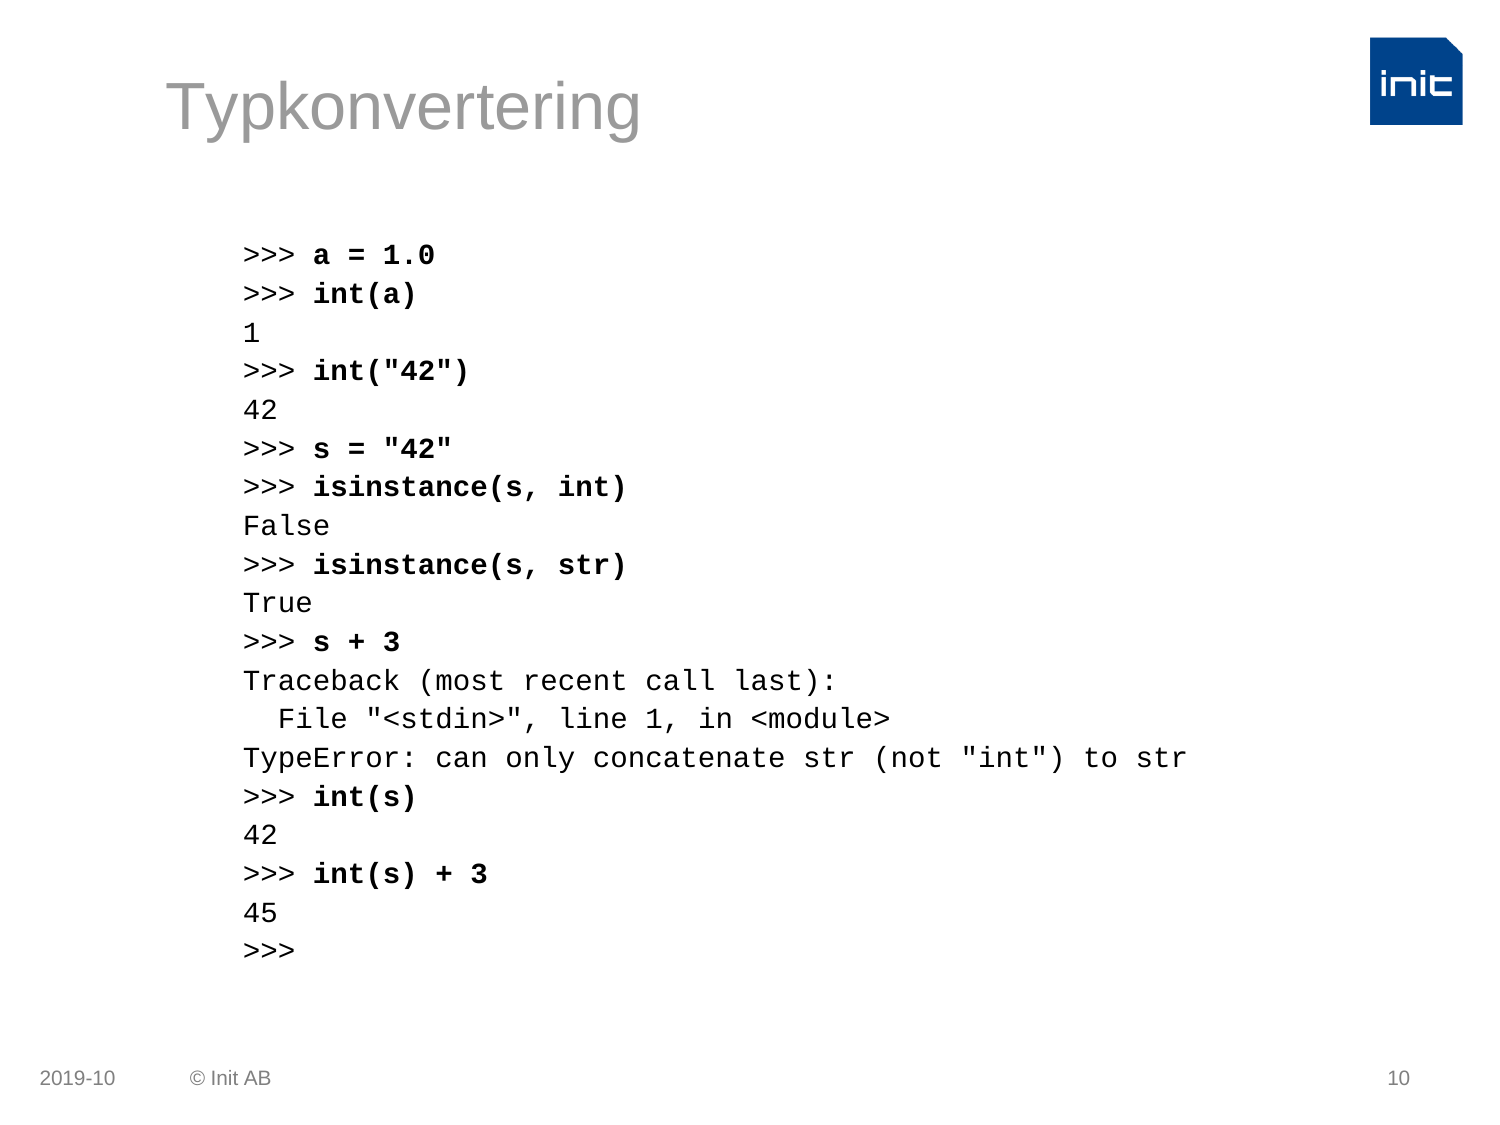

Typkonvertering
>>> a = 1.0
>>> int(a)
1
>>> int("42")
42
>>> s = "42"
>>> isinstance(s, int)
False
>>> isinstance(s, str)
True
>>> s + 3
Traceback (most recent call last):
 File "<stdin>", line 1, in <module>
TypeError: can only concatenate str (not "int") to str
>>> int(s)
42
>>> int(s) + 3
45
>>>
2019-10
© Init AB